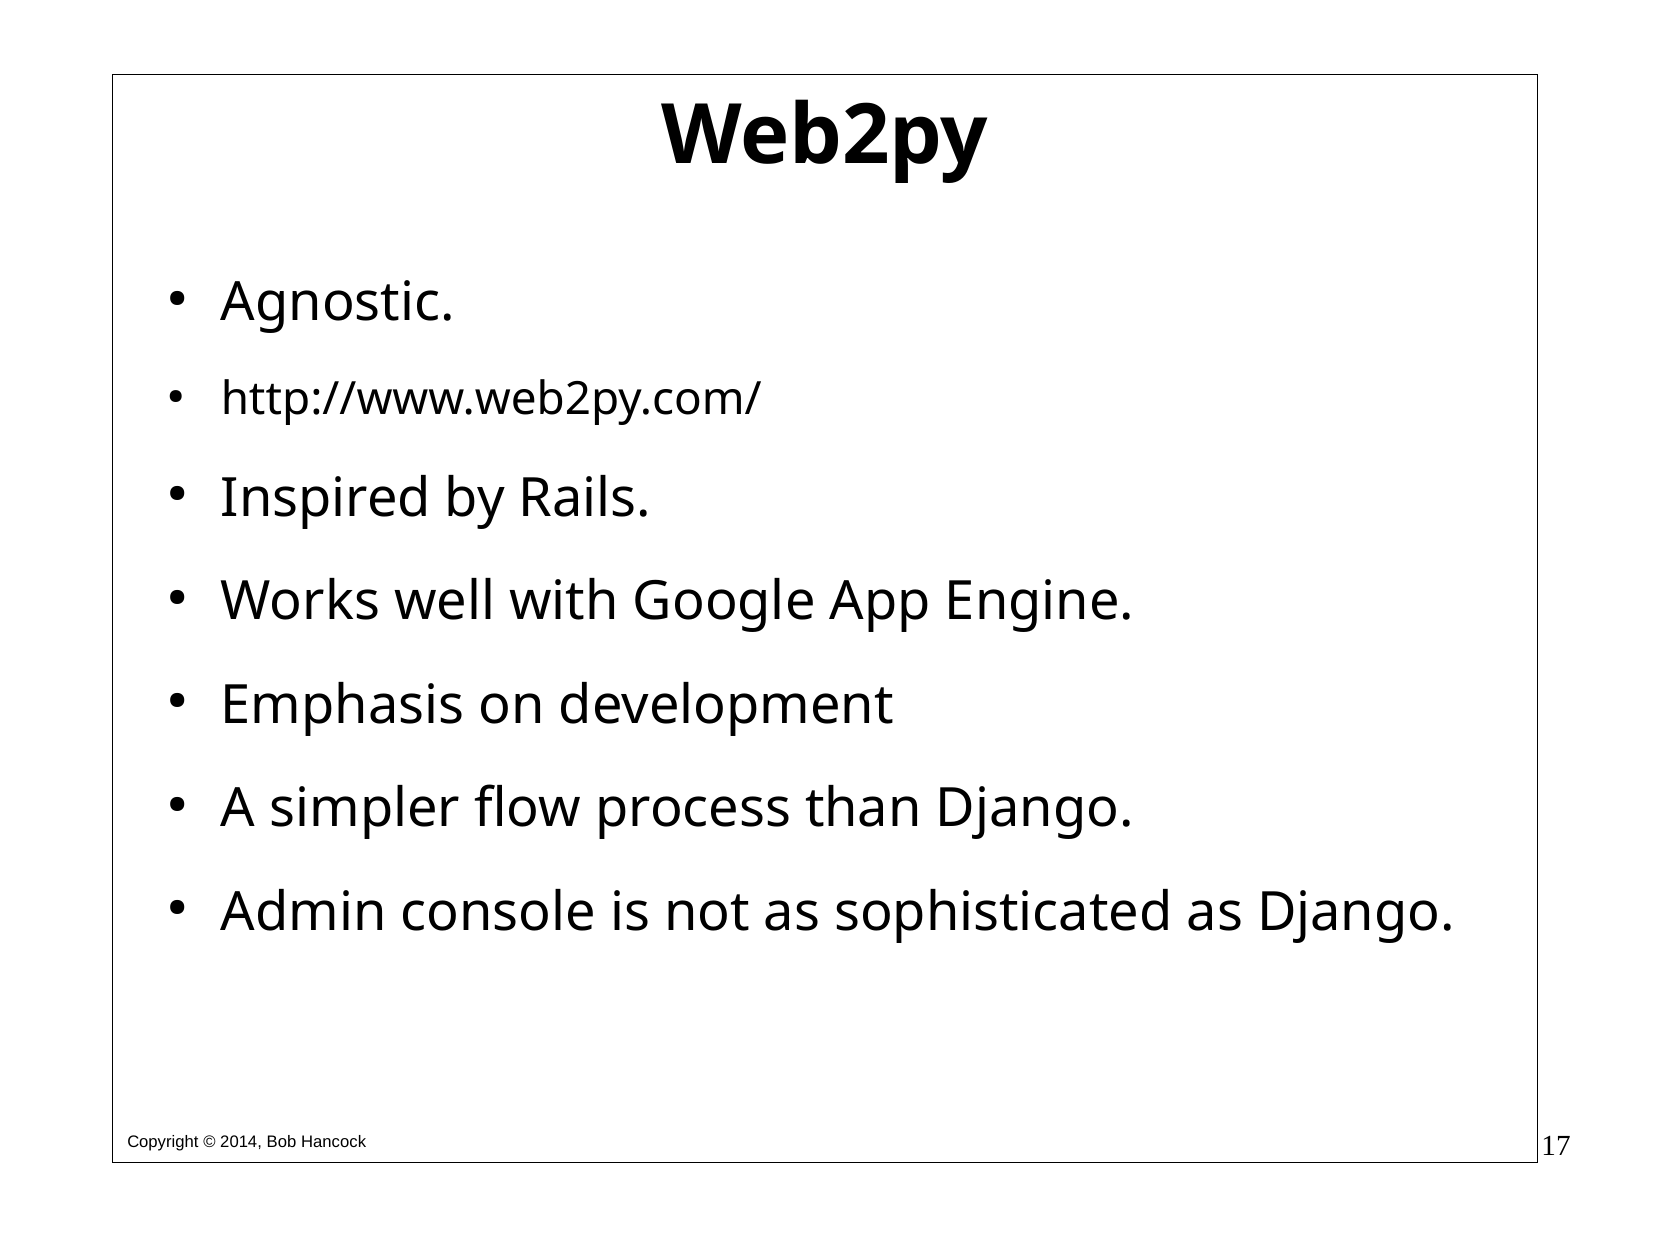

# Web2py
Agnostic.
http://www.web2py.com/
Inspired by Rails.
Works well with Google App Engine.
Emphasis on development
A simpler flow process than Django.
Admin console is not as sophisticated as Django.
Copyright © 2014, Bob Hancock
17